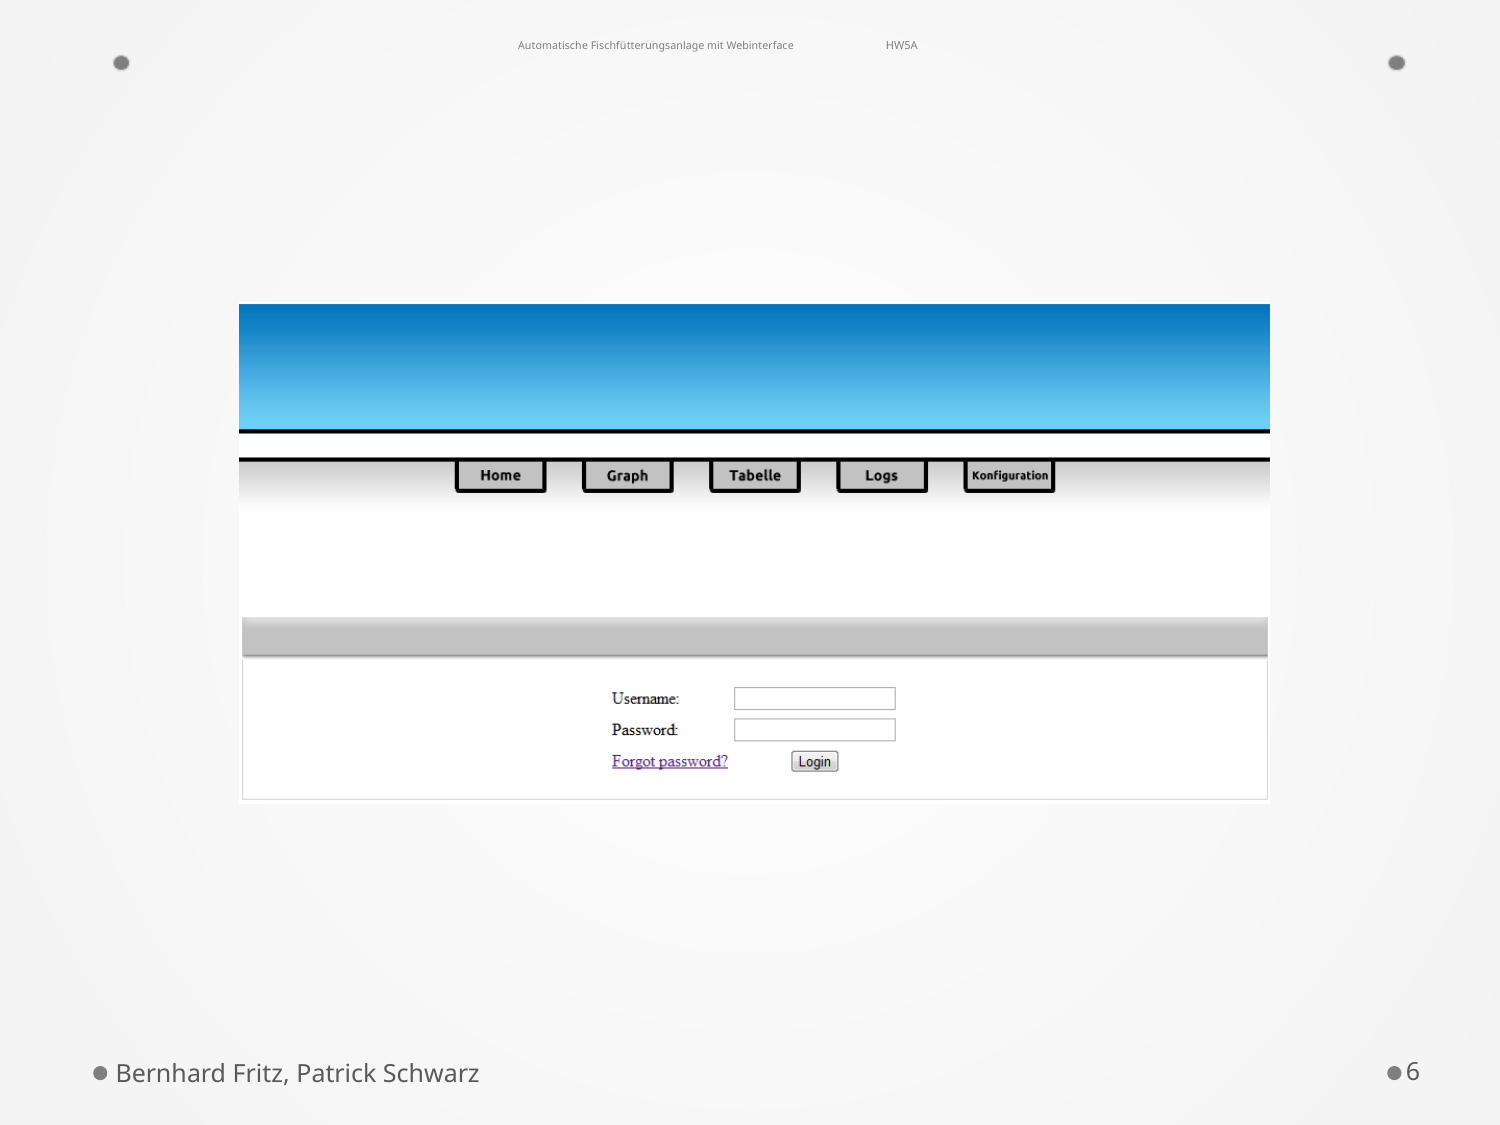

Automatische Fischfütterungsanlage mit Webinterface
HW5A
#
Bernhard Fritz, Patrick Schwarz